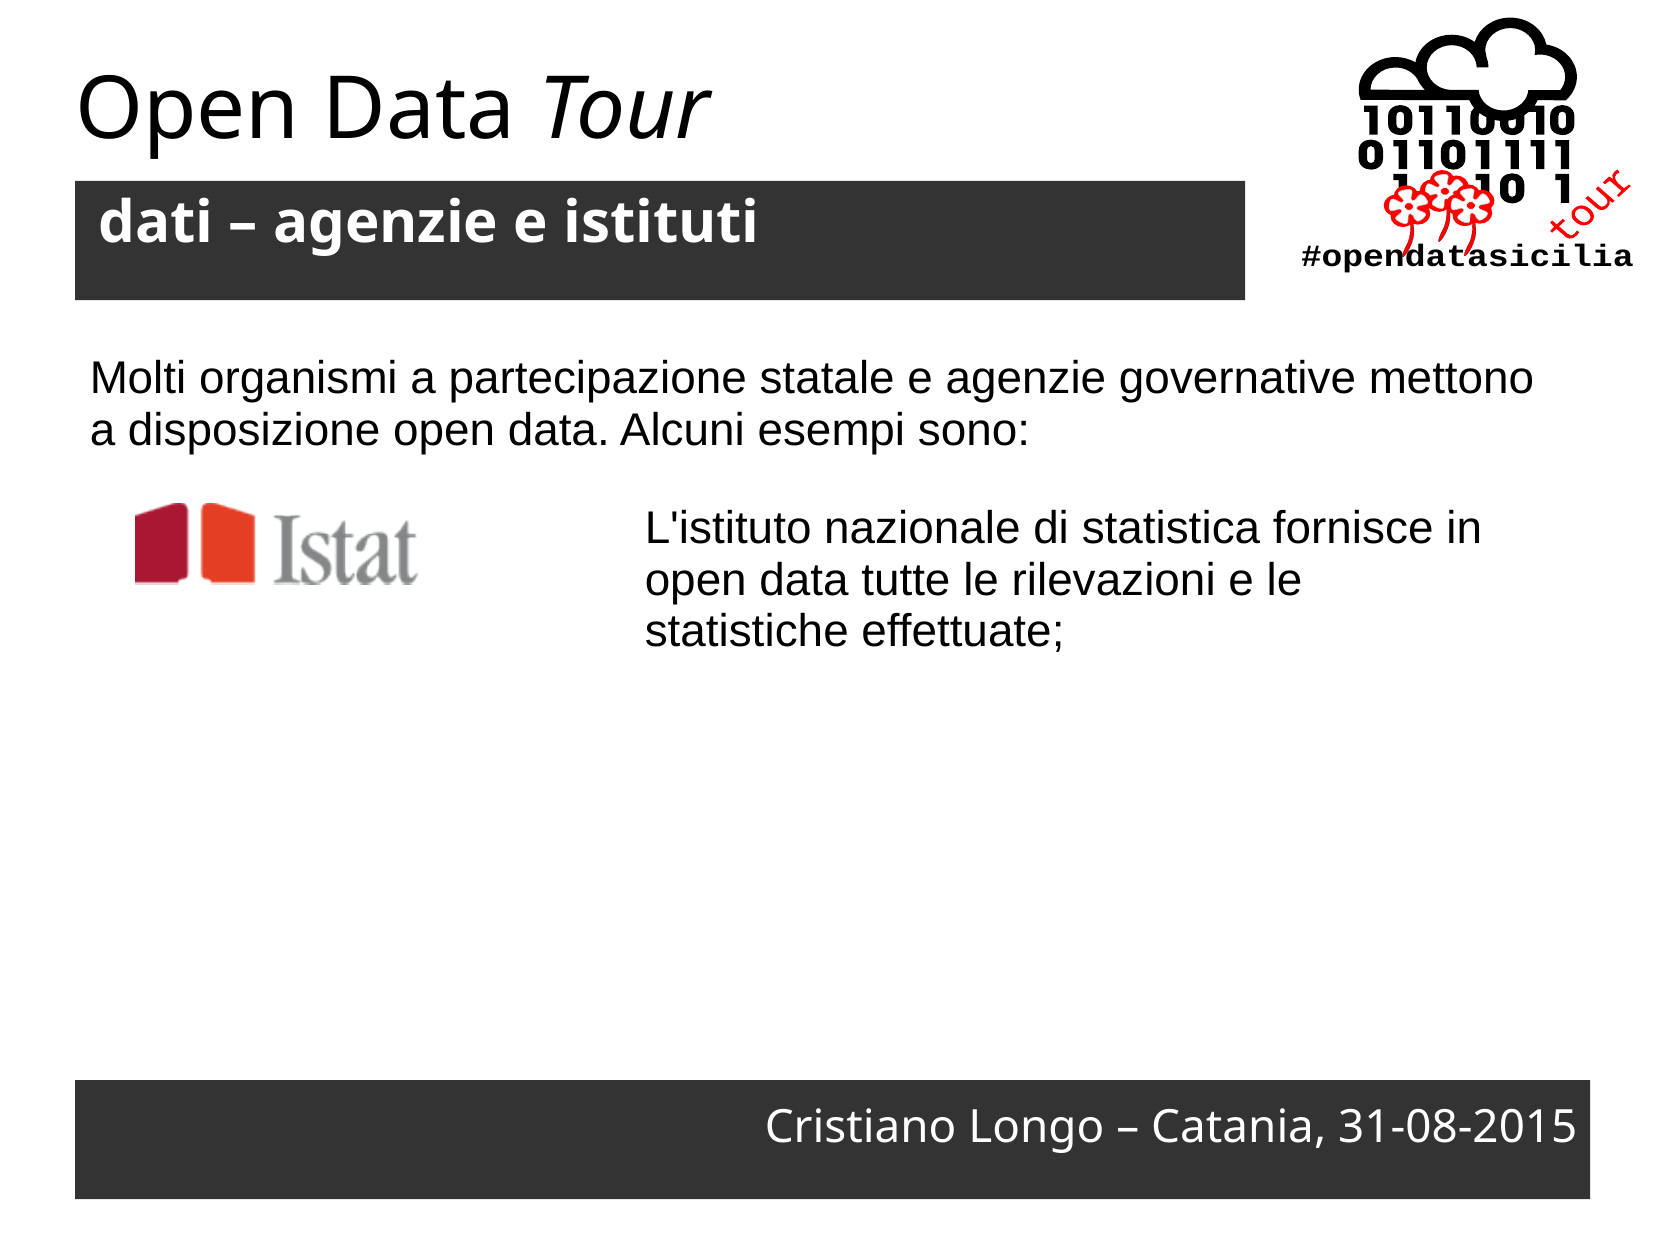

# Open Data Tour
 dati – agenzie e istituti
Molti organismi a partecipazione statale e agenzie governative mettono a disposizione open data. Alcuni esempi sono:
L'istituto nazionale di statistica fornisce in open data tutte le rilevazioni e le statistiche effettuate;
 Cristiano Longo – Catania, 31-08-2015